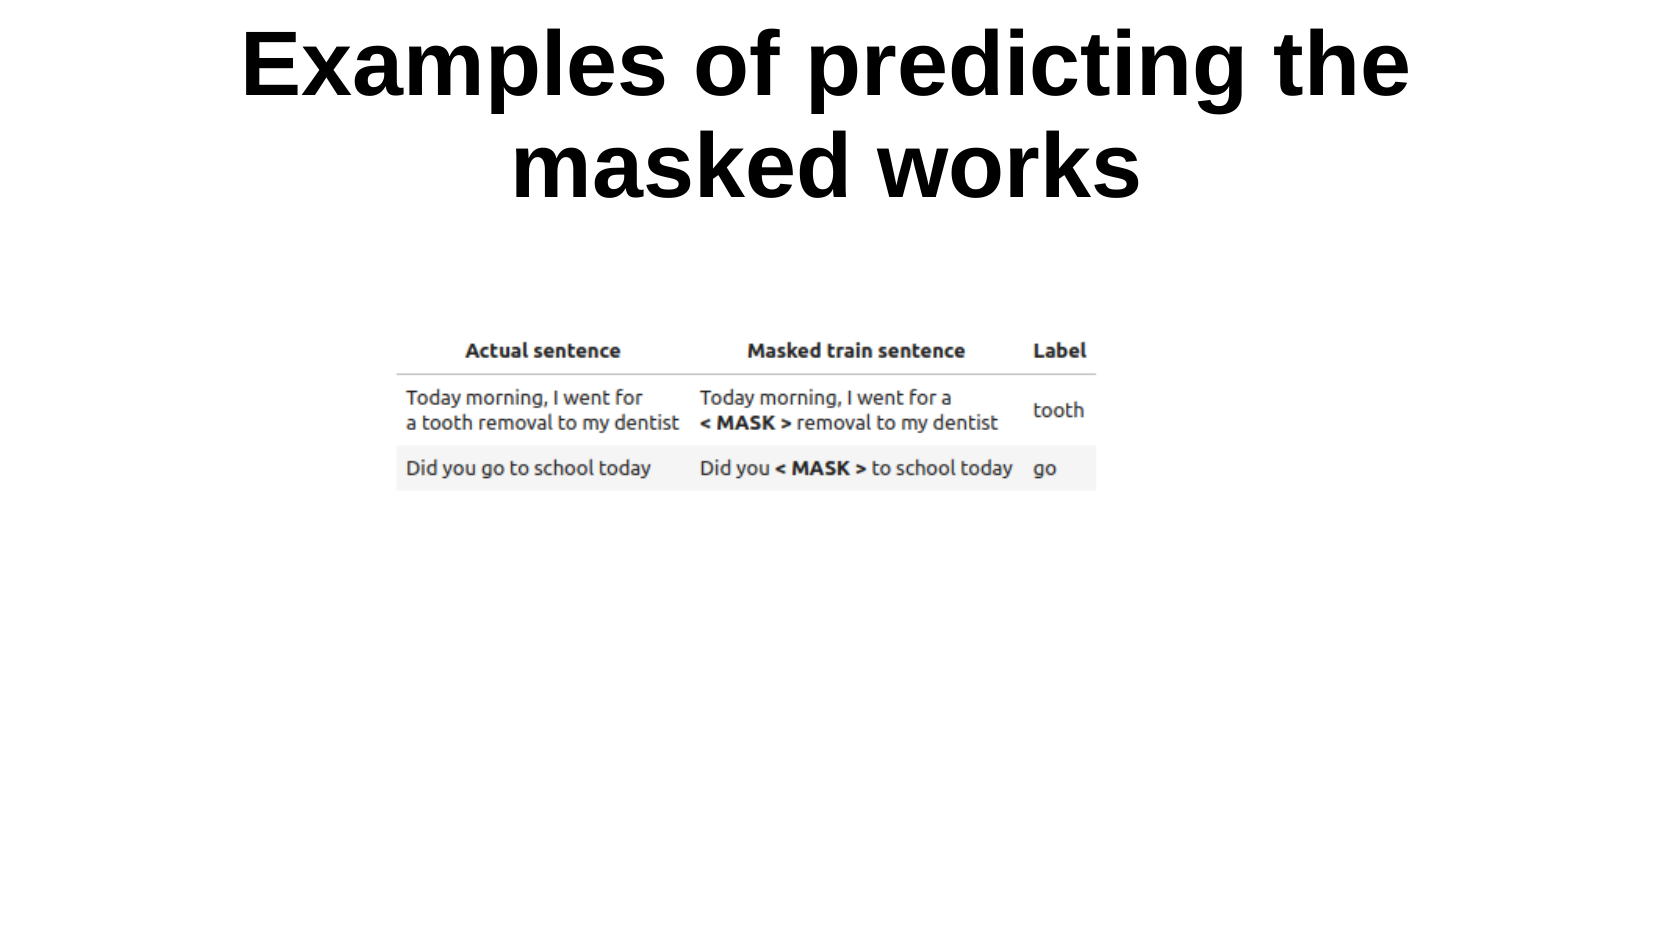

# Examples of predicting the masked works